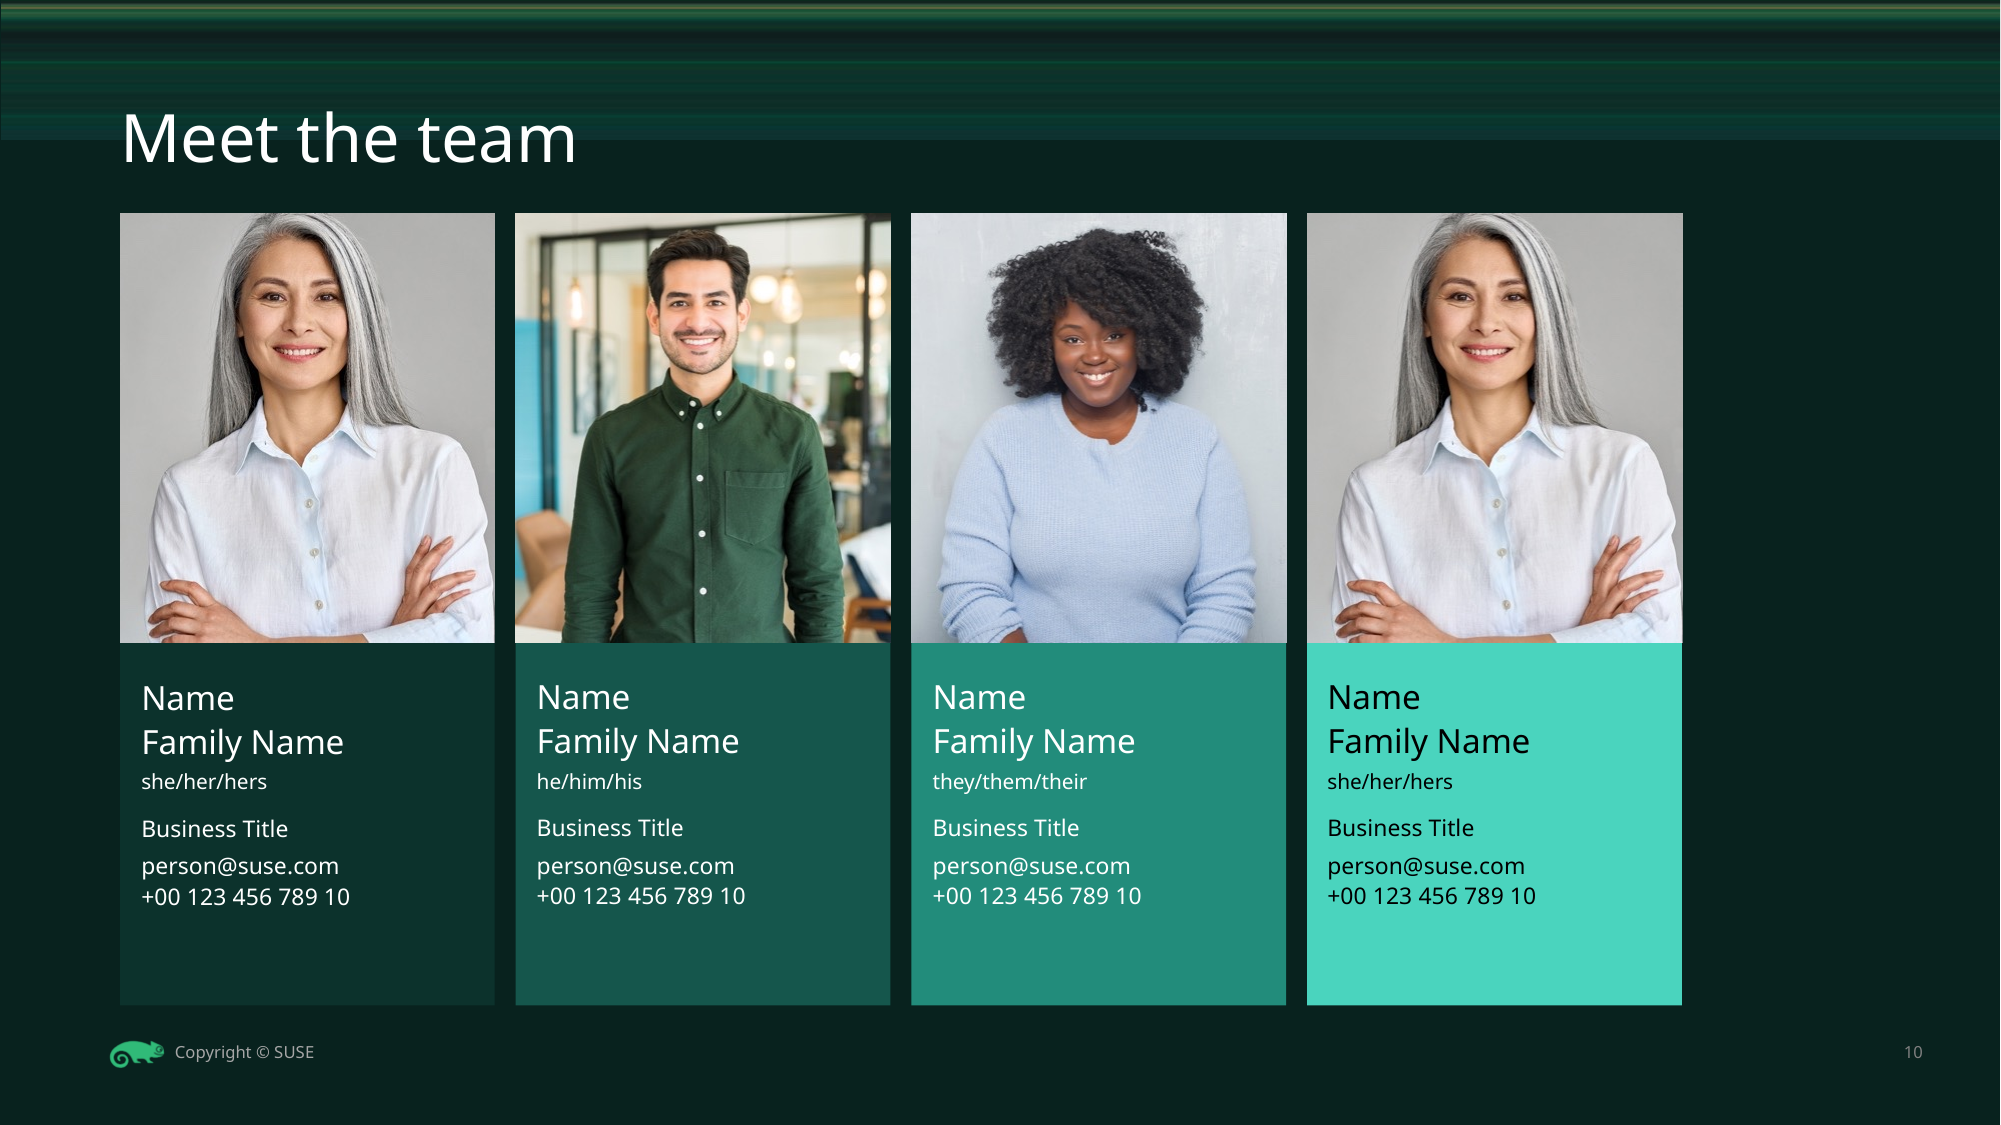

Meet the team
Name
Family Name
Name
Family Name
Name
Family Name
# Name Family Name
he/him/his
they/them/their
she/her/hers
she/her/hers
Business Title
Business Title
Business Title
Business Title
person@suse.com
+00 123 456 789 10
person@suse.com
+00 123 456 789 10
person@suse.com
+00 123 456 789 10
person@suse.com
+00 123 456 789 10